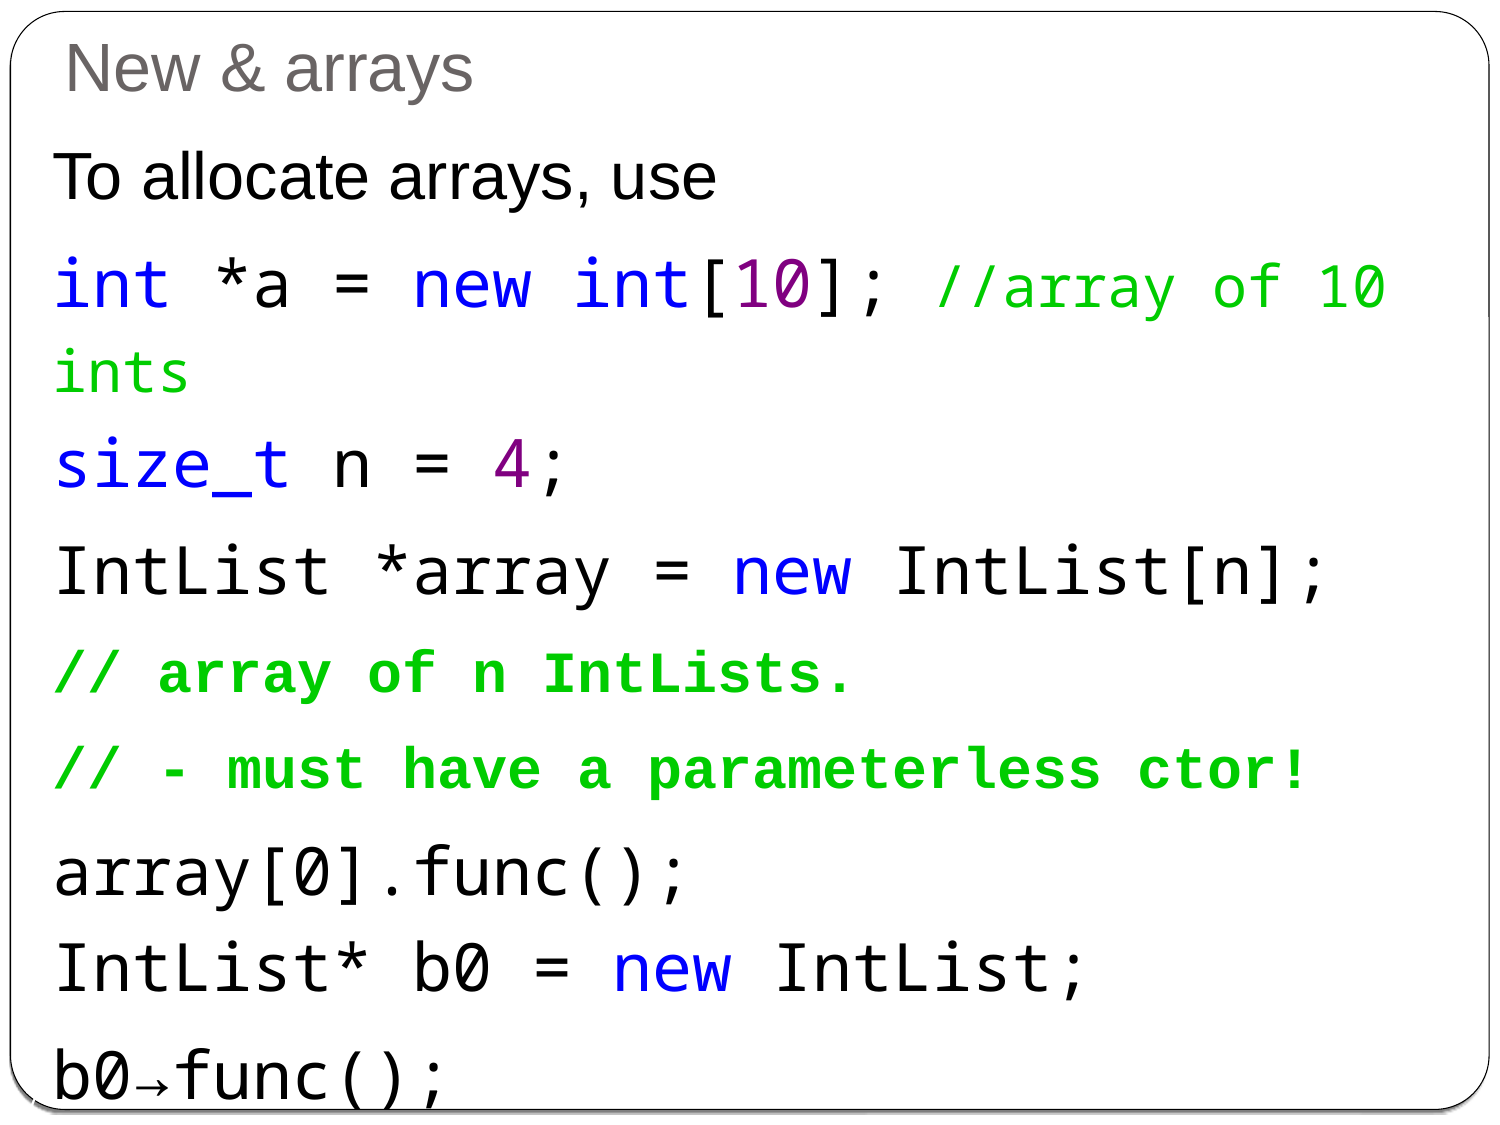

# New & arrays
To allocate arrays, use
int *a = new int[10]; //array of 10 ints
size_t n = 4;
IntList *array = new IntList[n];
// array of n IntLists.
// - must have a parameterless ctor!
array[0].func();
IntList* b0 = new IntList;
b0→func();